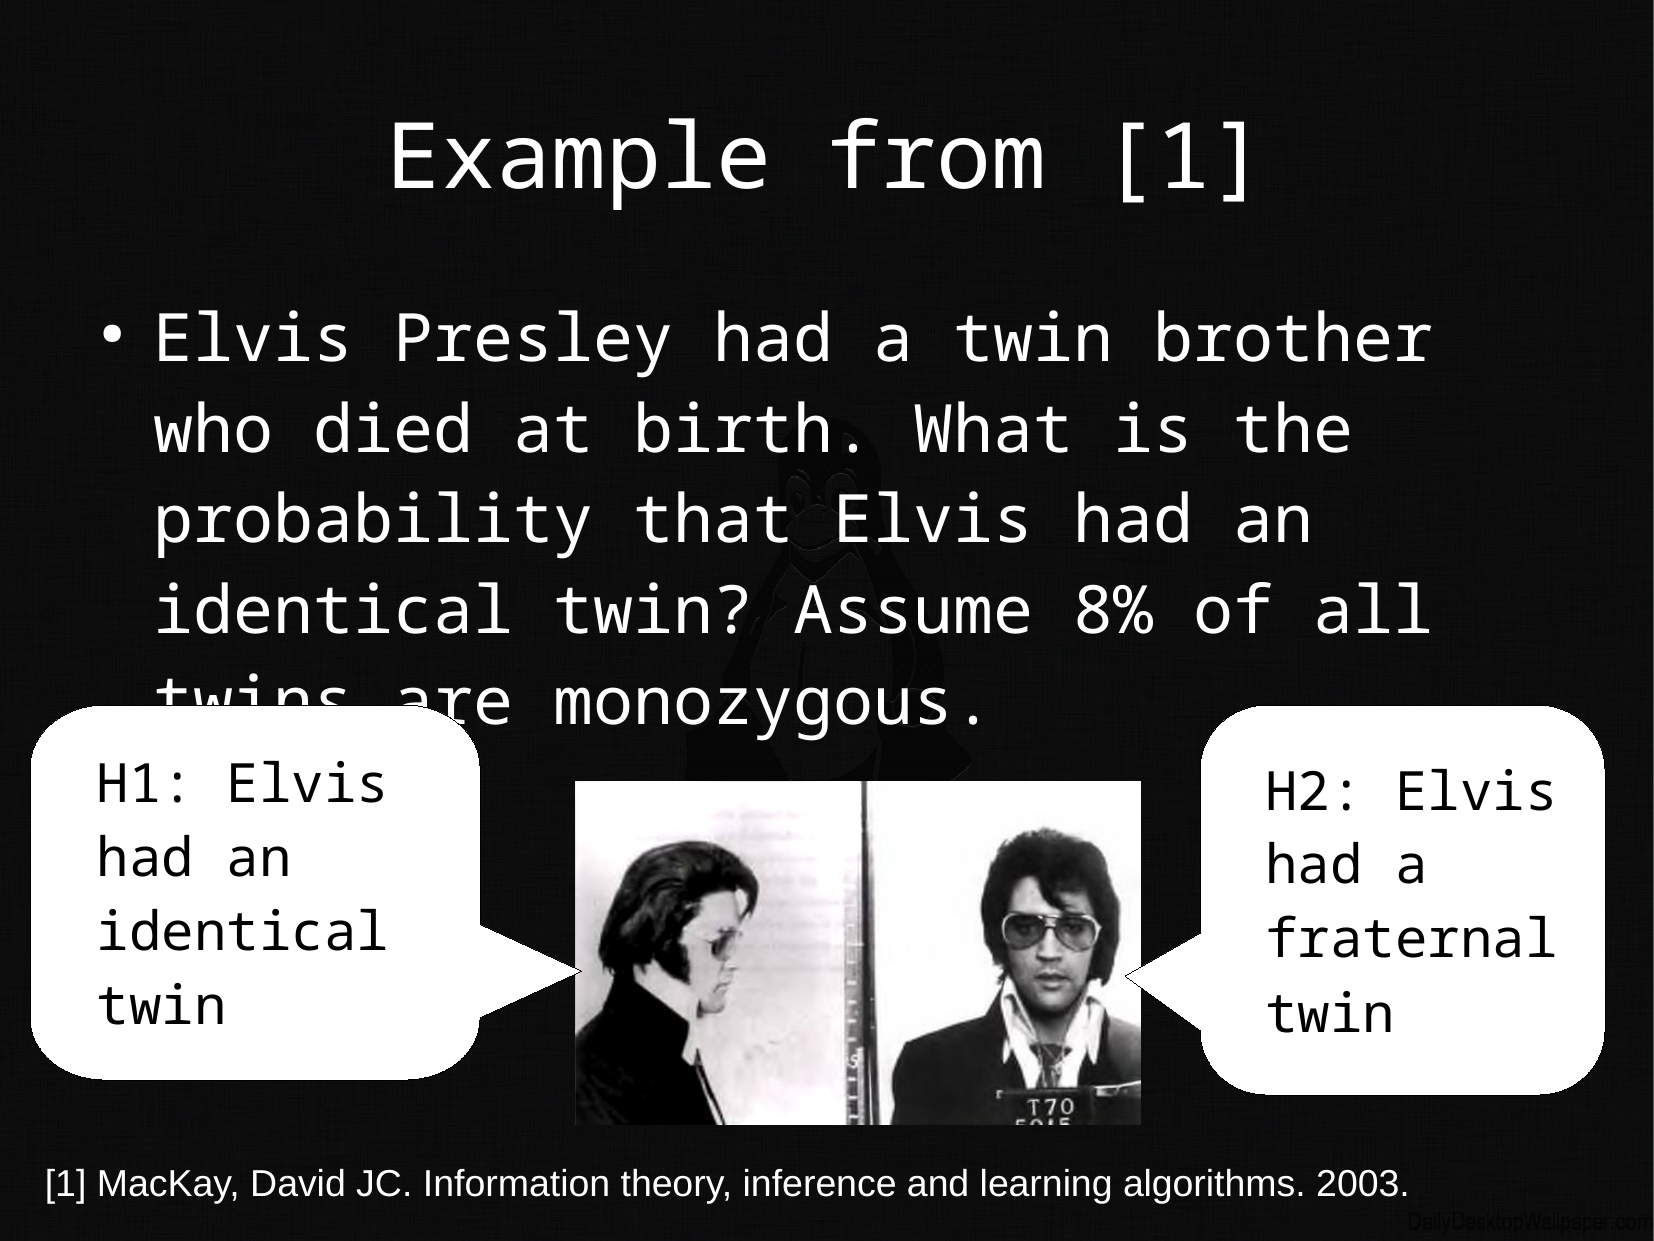

# Example from [1]
Elvis Presley had a twin brother who died at birth. What is the probability that Elvis had an identical twin? Assume 8% of all twins are monozygous.
H1: Elvis had an identical twin
H2: Elvis had a fraternal twin
[1] MacKay, David JC. Information theory, inference and learning algorithms. 2003.